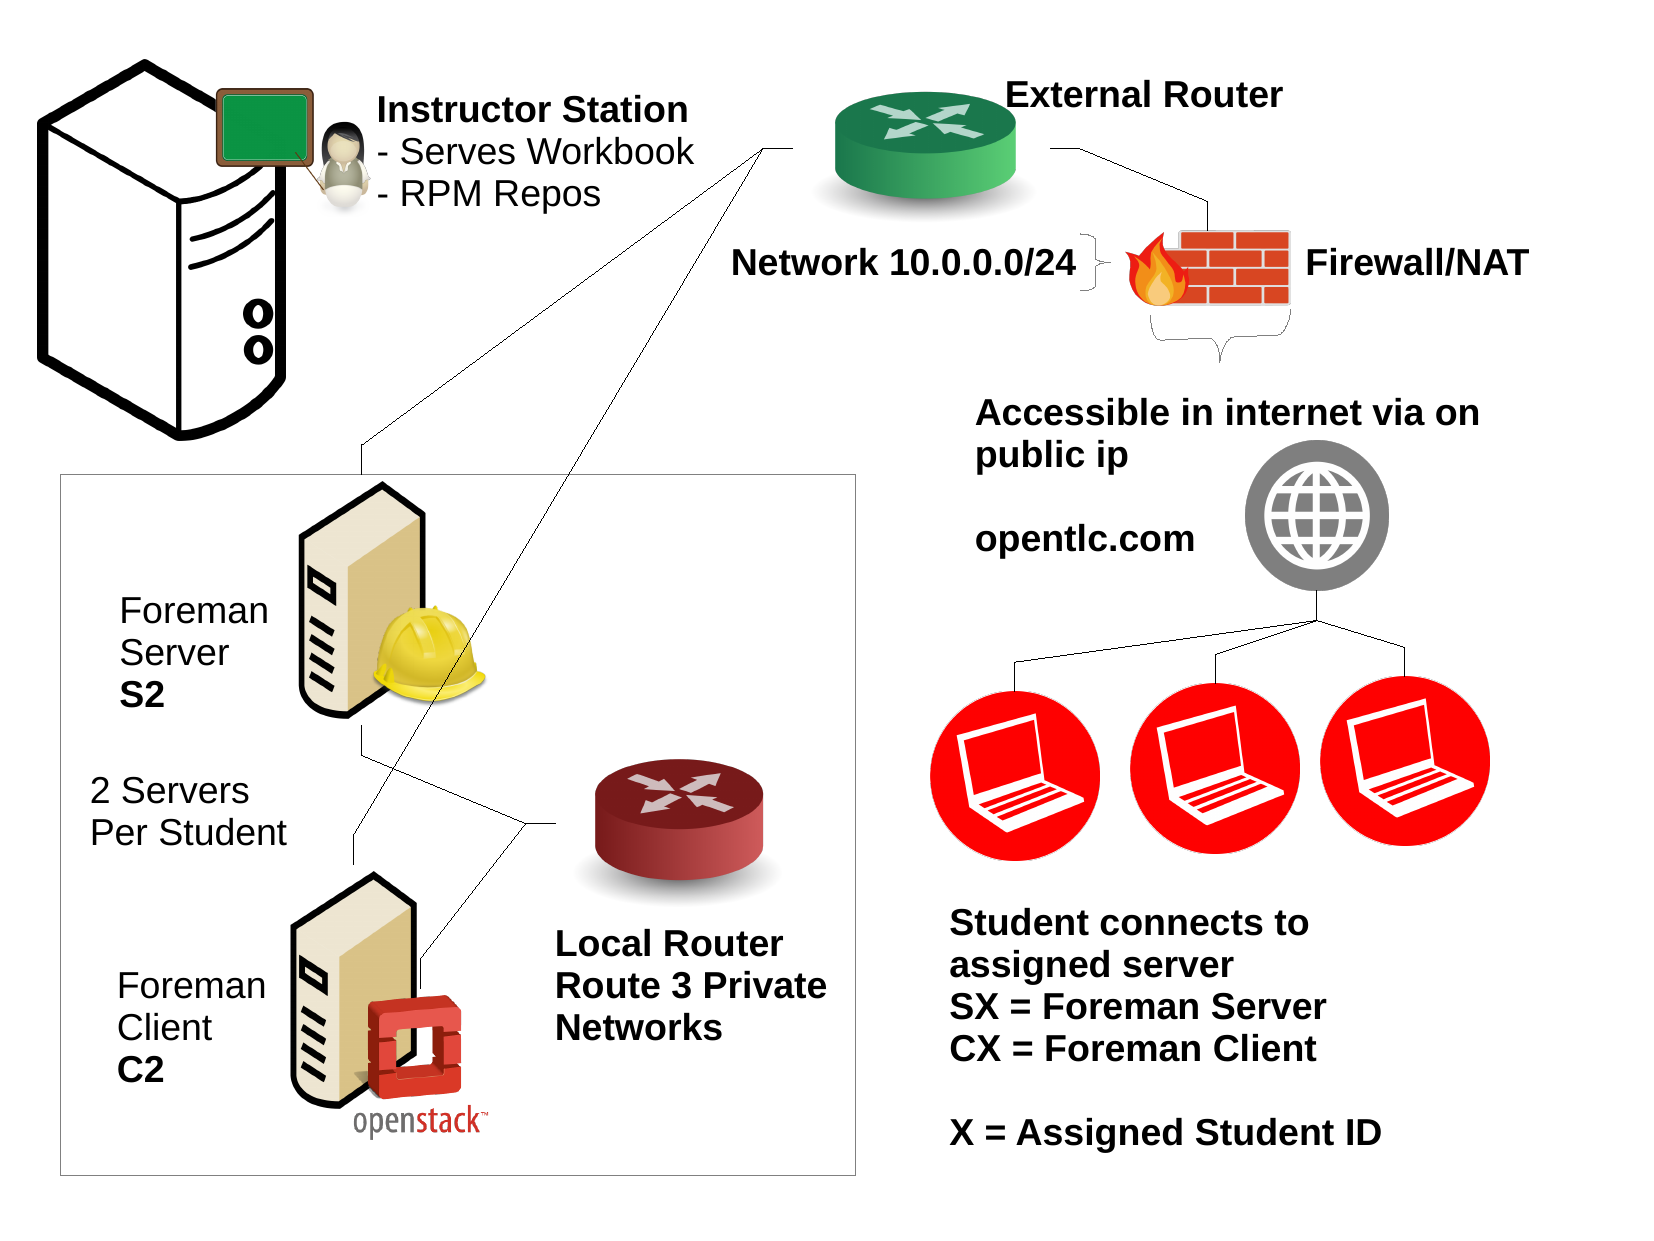

External Router
Instructor Station
- Serves Workbook
- RPM Repos
Network 10.0.0.0/24
Firewall/NAT
Accessible in internet via on public ip
opentlc.com
Foreman
Server
S2
2 Servers
Per Student
Student connects to assigned server
SX = Foreman Server
CX = Foreman Client
X = Assigned Student ID
Local Router
Route 3 Private Networks
Foreman
Client
C2